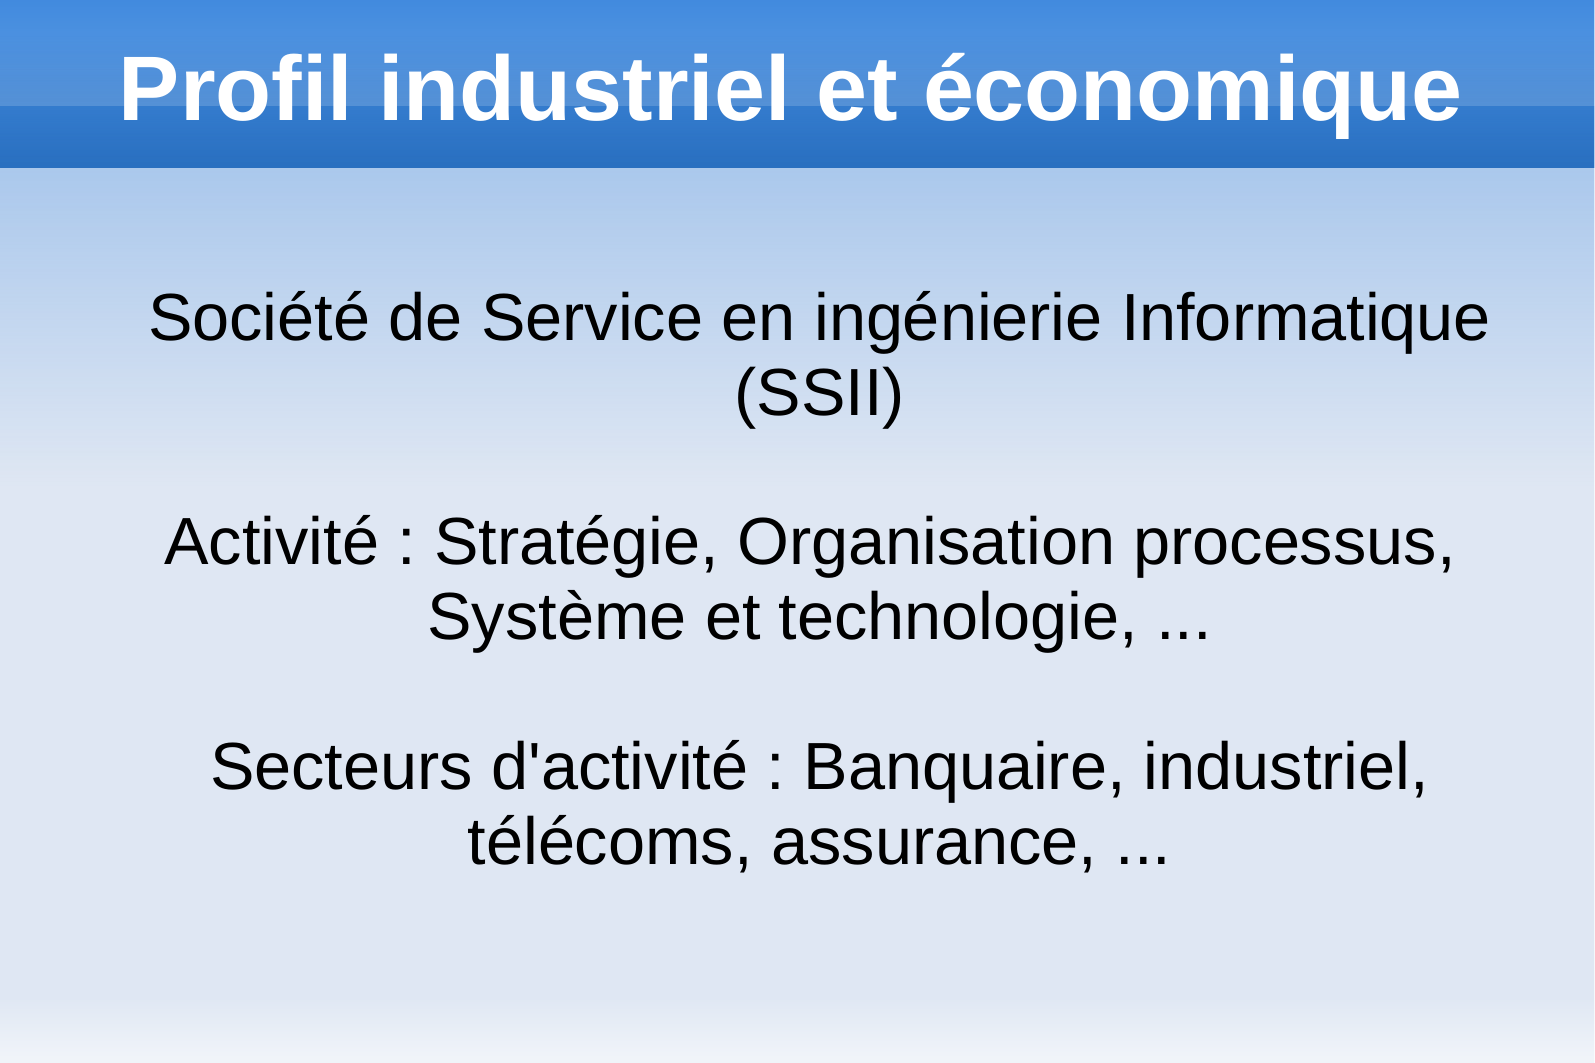

# Profil industriel et économique
Société de Service en ingénierie Informatique (SSII)
Activité : Stratégie, Organisation processus,
Système et technologie, ...
Secteurs d'activité : Banquaire, industriel, télécoms, assurance, ...